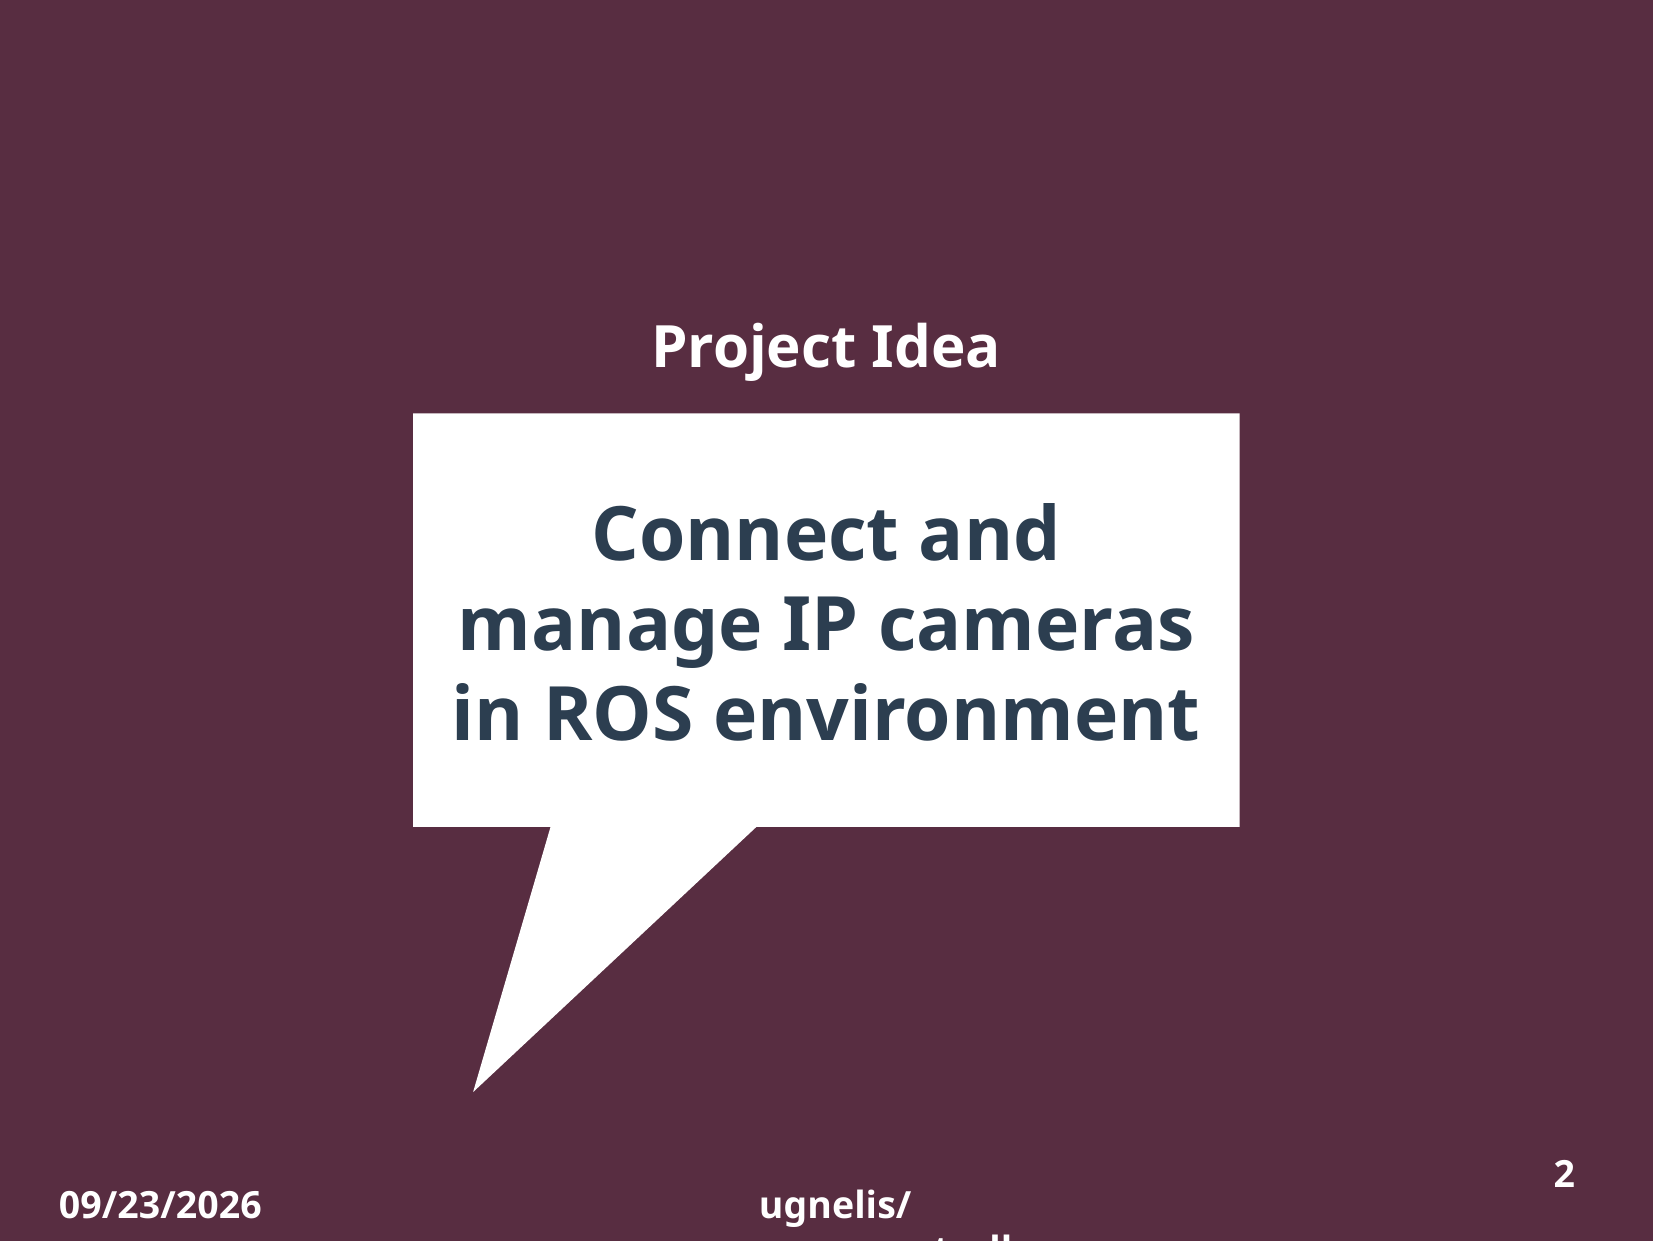

Project Idea
# Connect and manage IP cameras in ROS environment
ugnelis/ros_cameras_controller